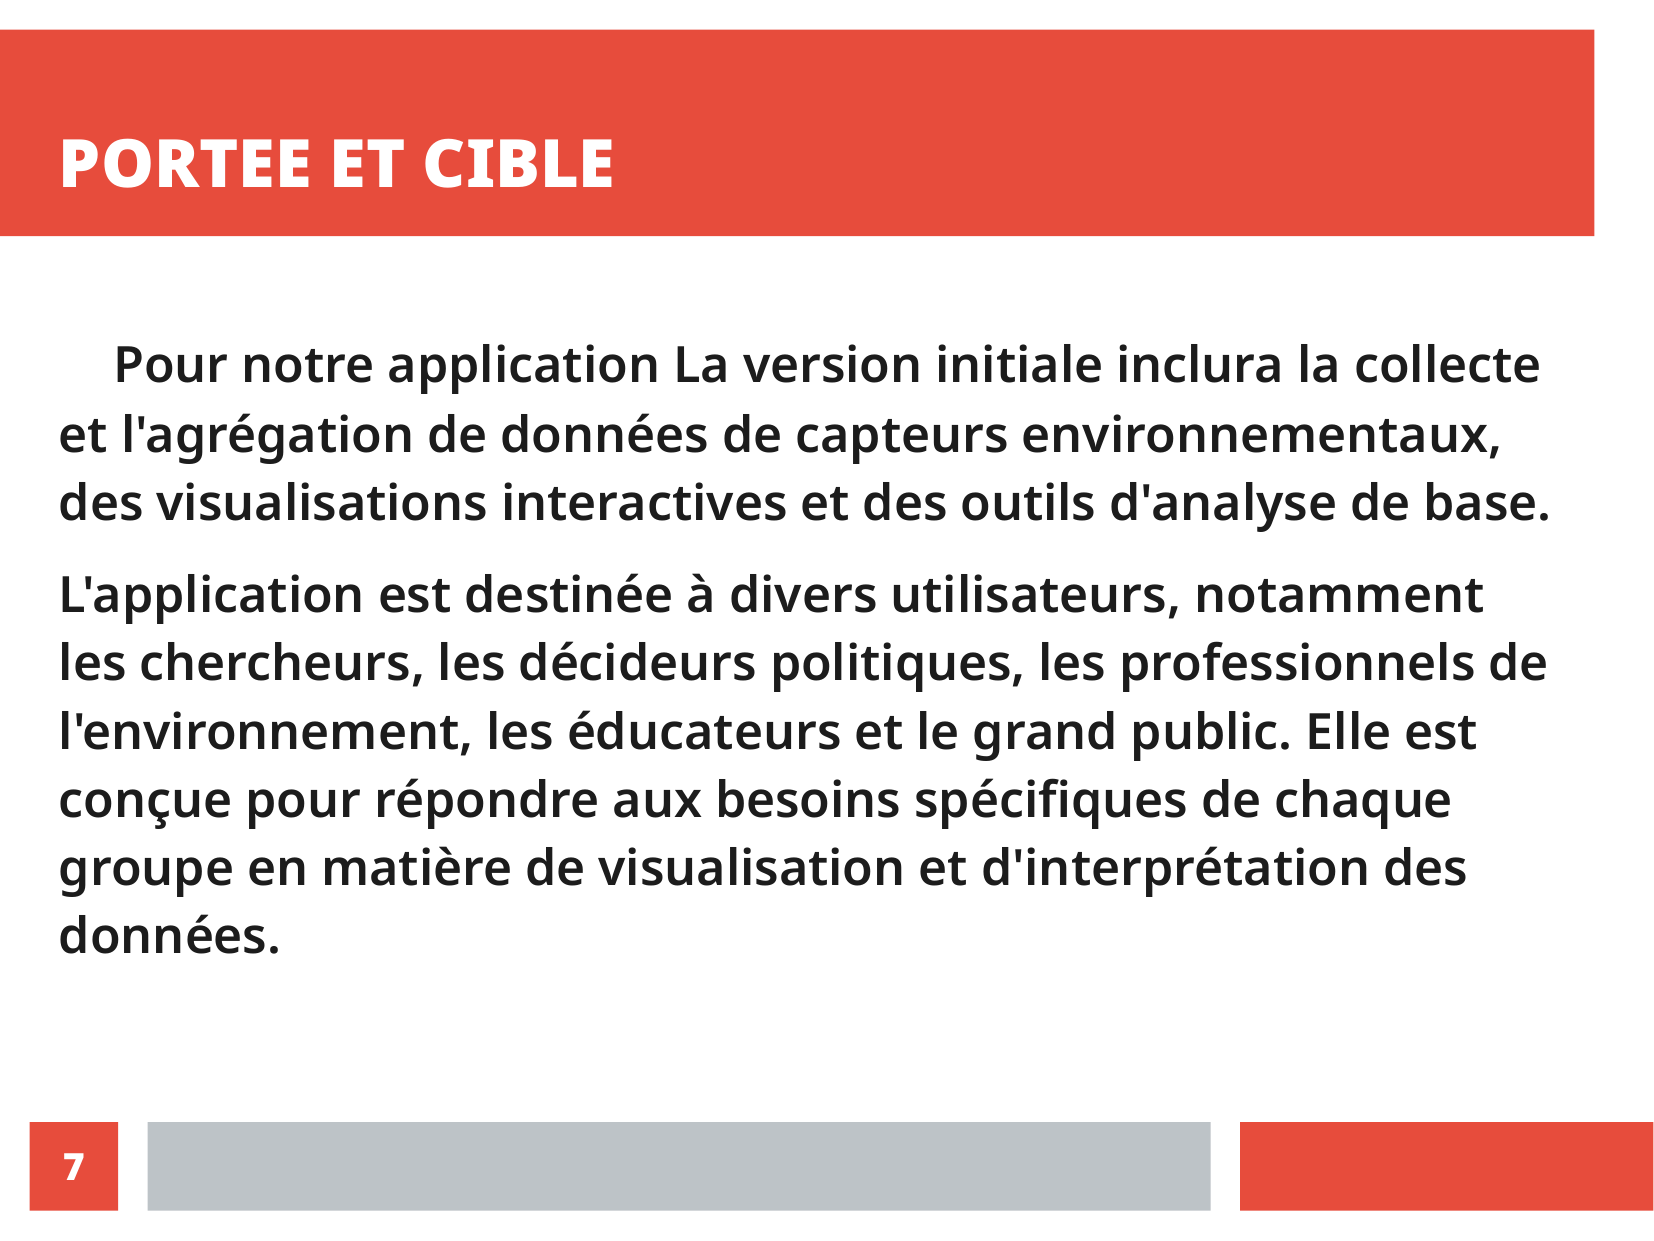

# PORTEE ET CIBLE
 Pour notre application La version initiale inclura la collecte et l'agrégation de données de capteurs environnementaux, des visualisations interactives et des outils d'analyse de base.
L'application est destinée à divers utilisateurs, notamment les chercheurs, les décideurs politiques, les professionnels de l'environnement, les éducateurs et le grand public. Elle est conçue pour répondre aux besoins spécifiques de chaque groupe en matière de visualisation et d'interprétation des données.
7